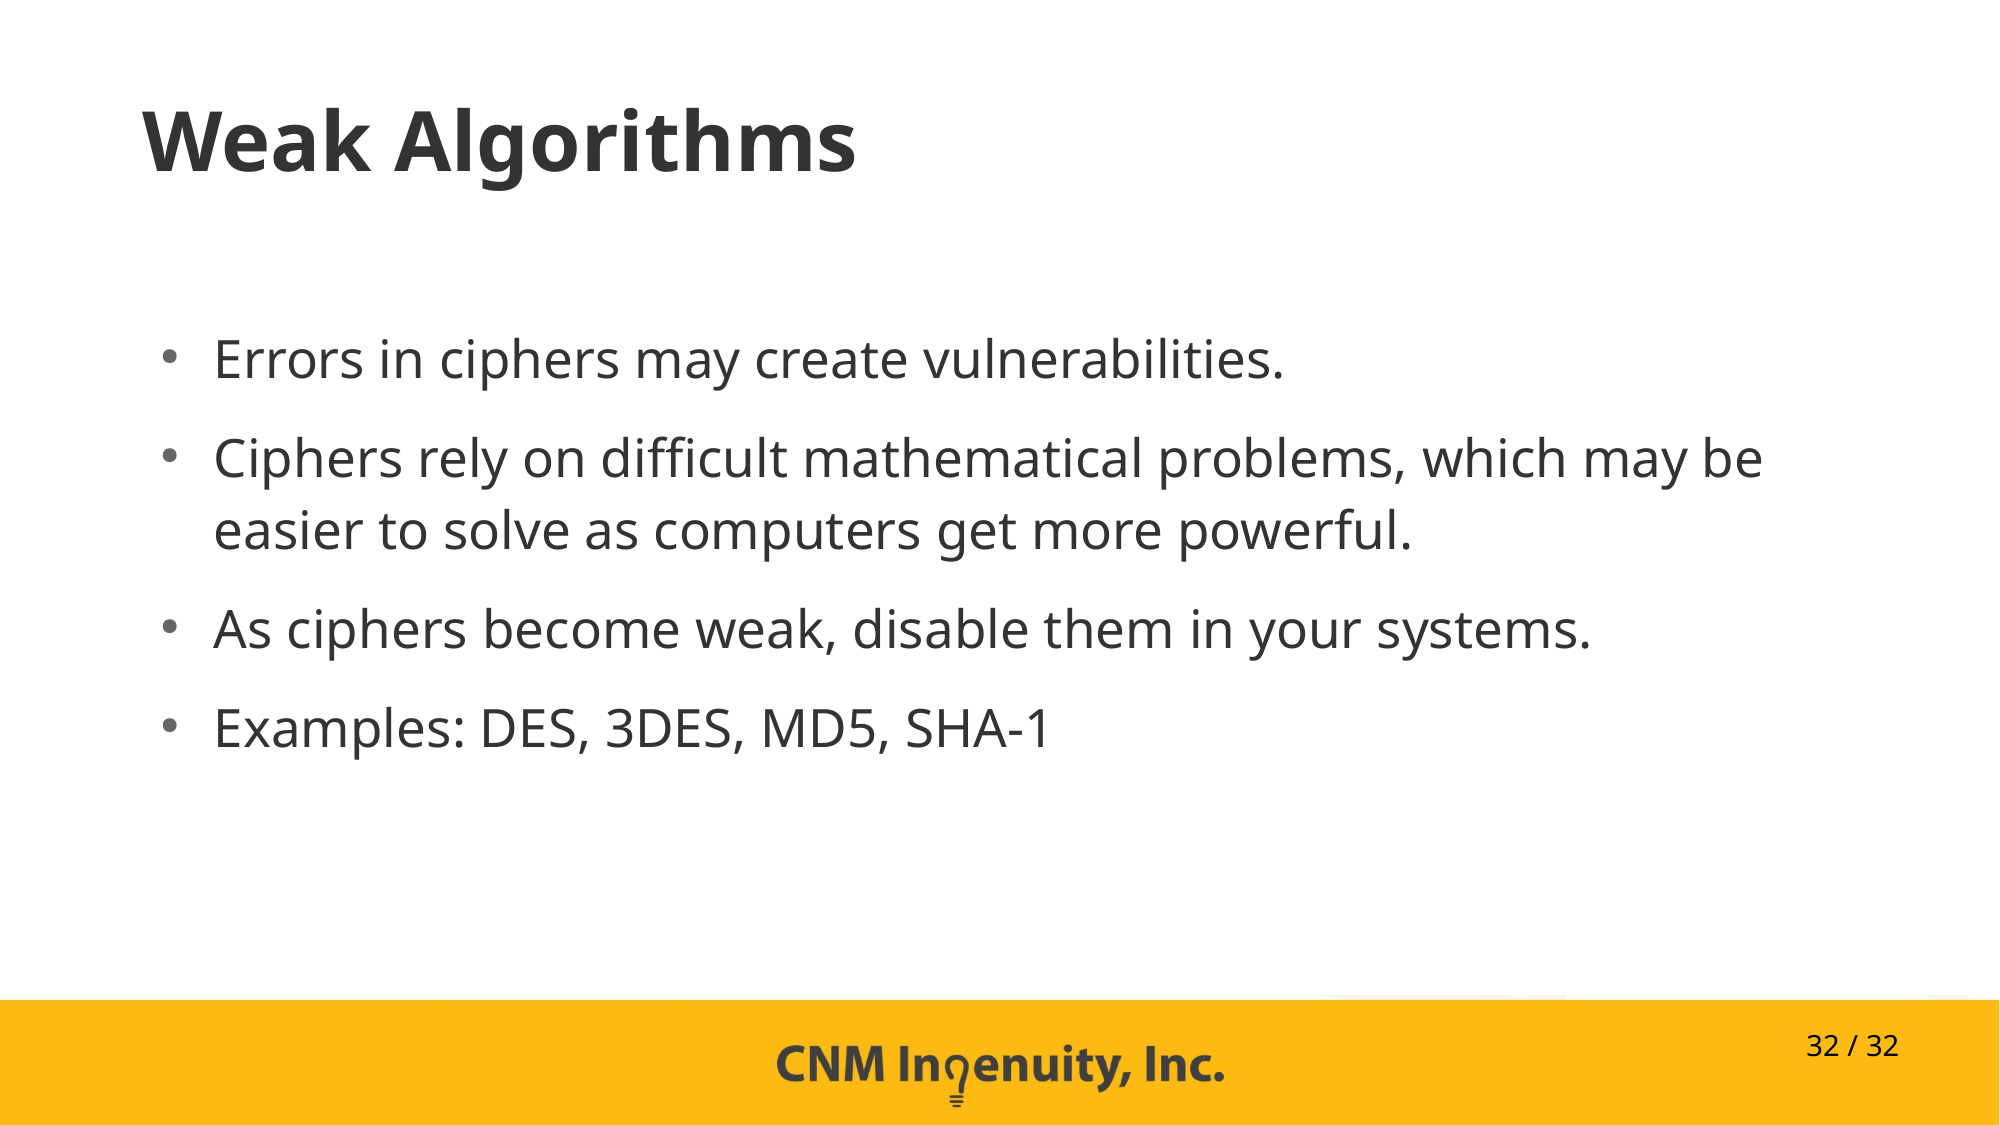

# Weak Algorithms
Errors in ciphers may create vulnerabilities.
Ciphers rely on difficult mathematical problems, which may be easier to solve as computers get more powerful.
As ciphers become weak, disable them in your systems.
Examples: DES, 3DES, MD5, SHA-1
32